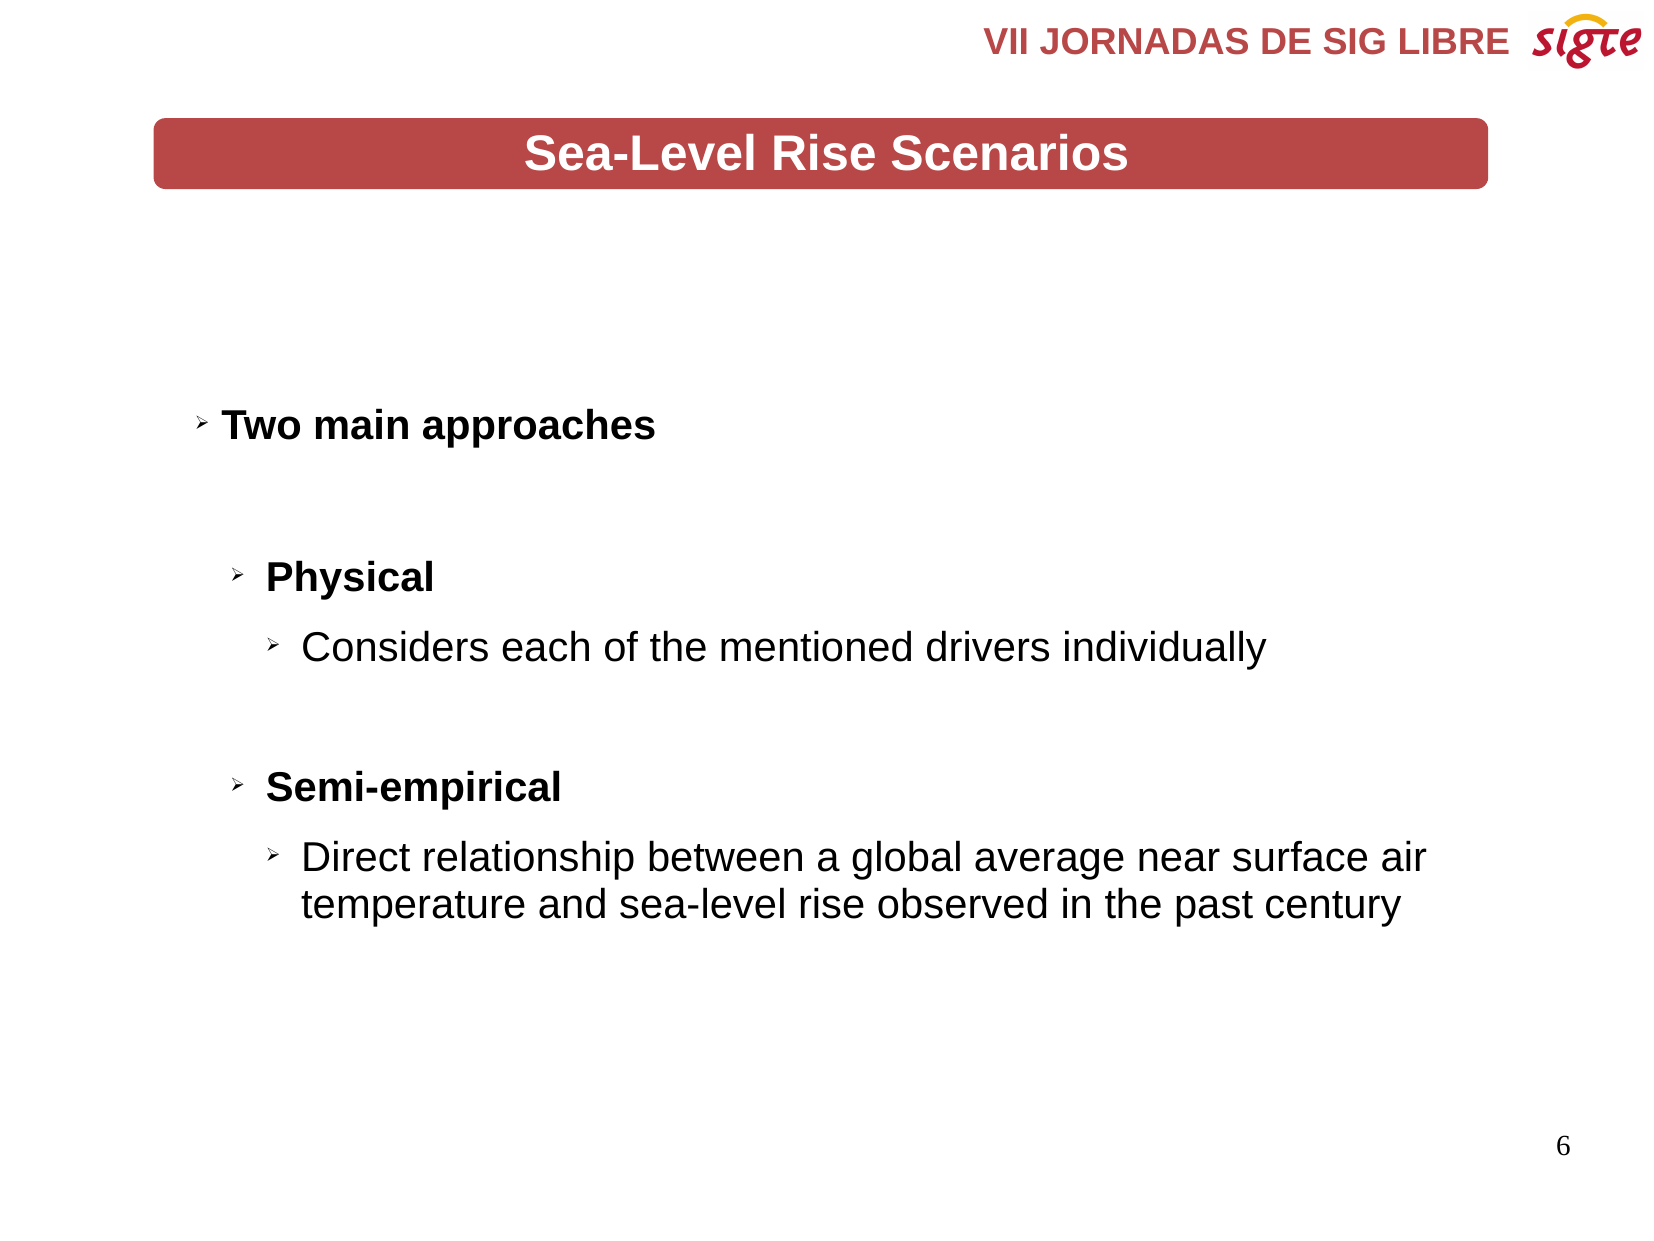

VII JORNADAS DE SIG LIBRE
# Sea-Level Rise Scenarios
 Two main approaches
Physical
Considers each of the mentioned drivers individually
Semi-empirical
Direct relationship between a global average near surface air temperature and sea-level rise observed in the past century
6